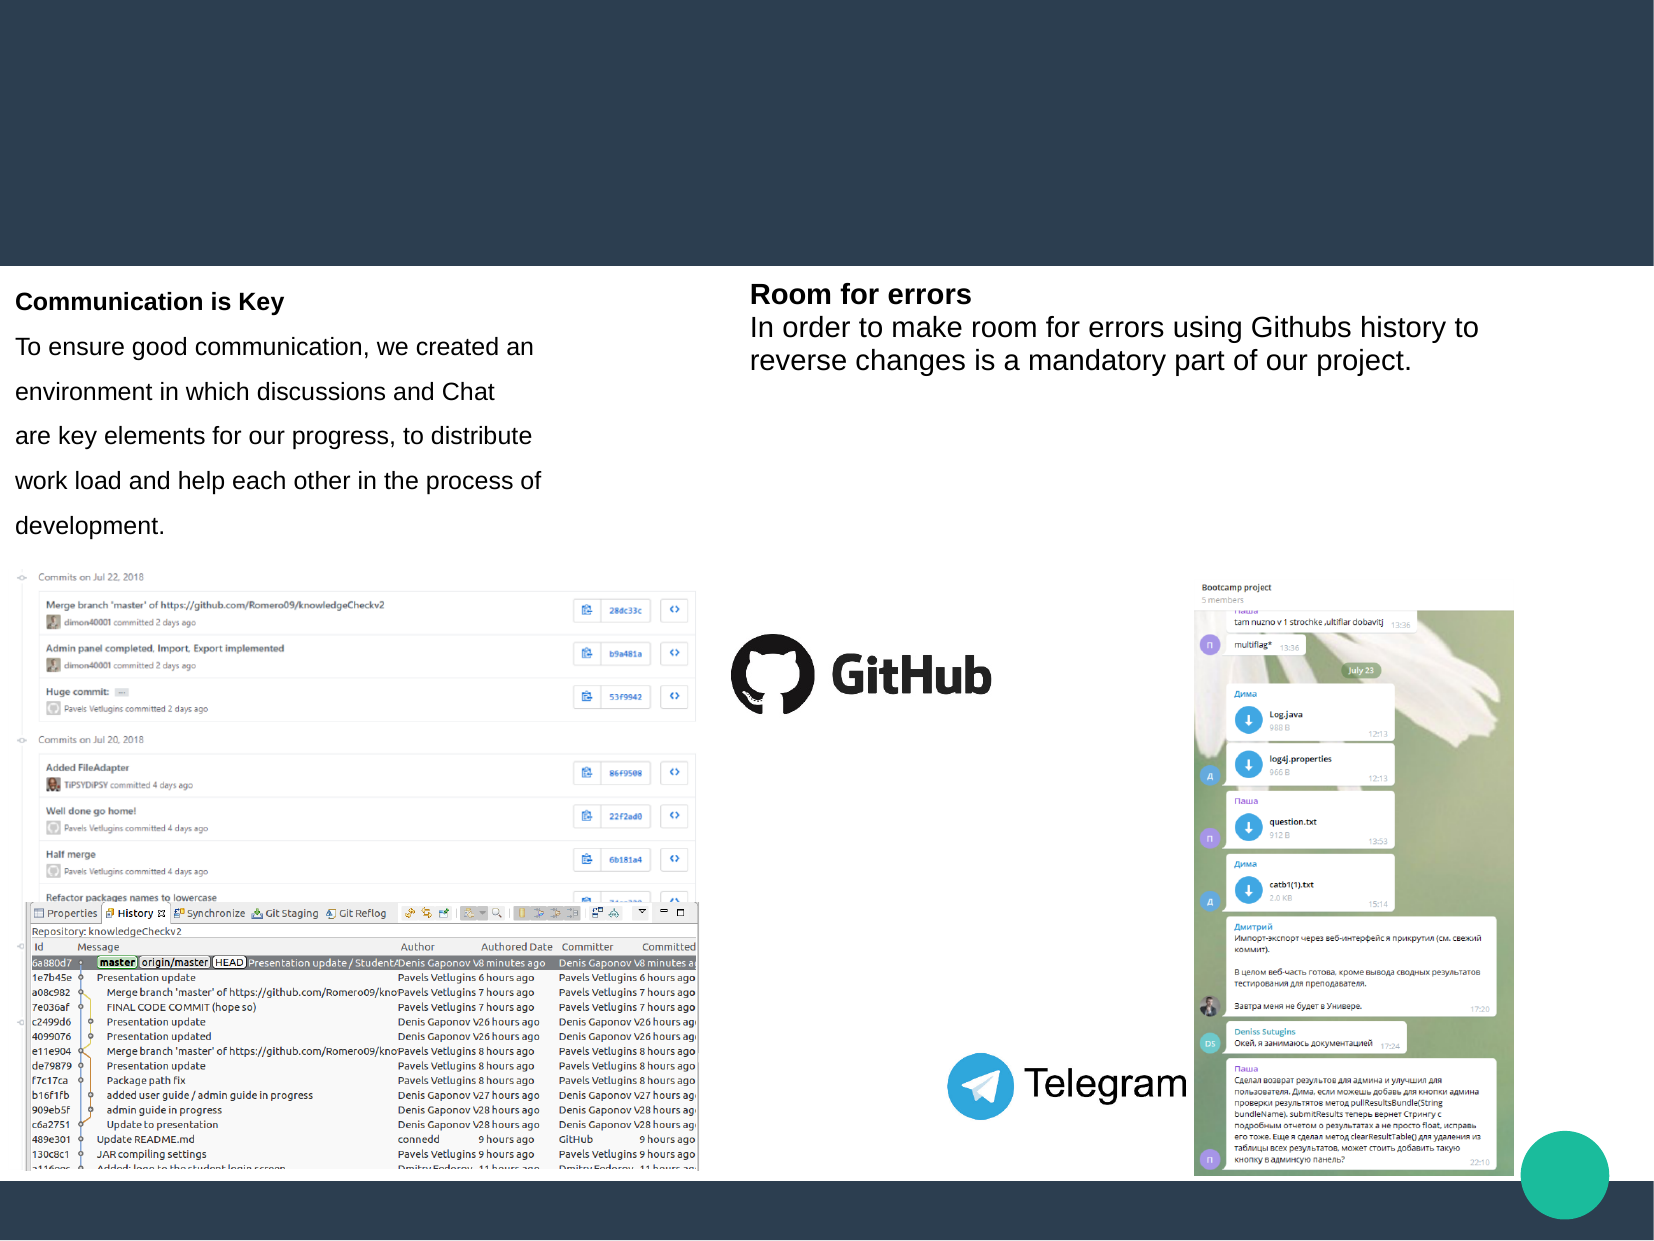

# Communication is Key
To ensure good communication, we created an
environment in which discussions and Chat
are key elements for our progress, to distribute
work load and help each other in the process of
development.
Room for errors
In order to make room for errors using Githubs history to reverse changes is a mandatory part of our project.